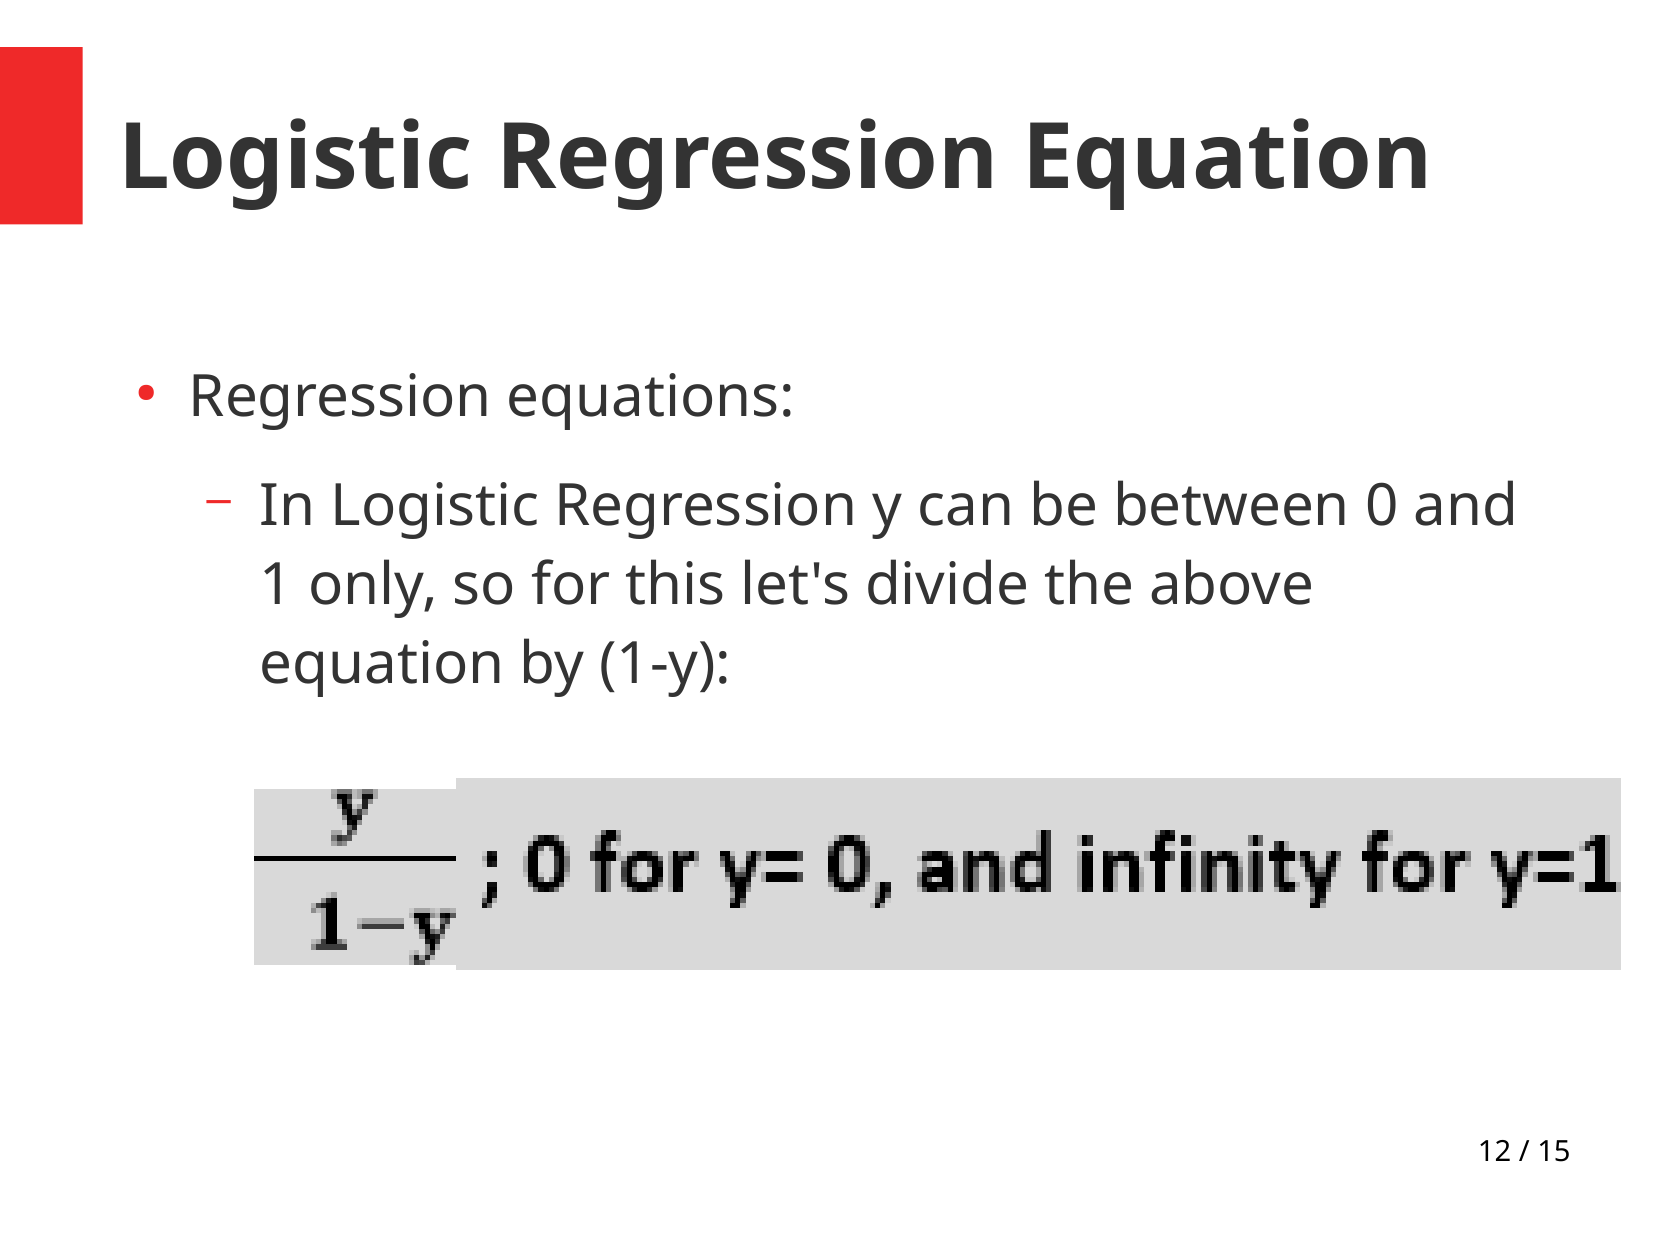

# Logistic Regression Equation
Regression equations:
In Logistic Regression y can be between 0 and 1 only, so for this let's divide the above equation by (1-y):
12